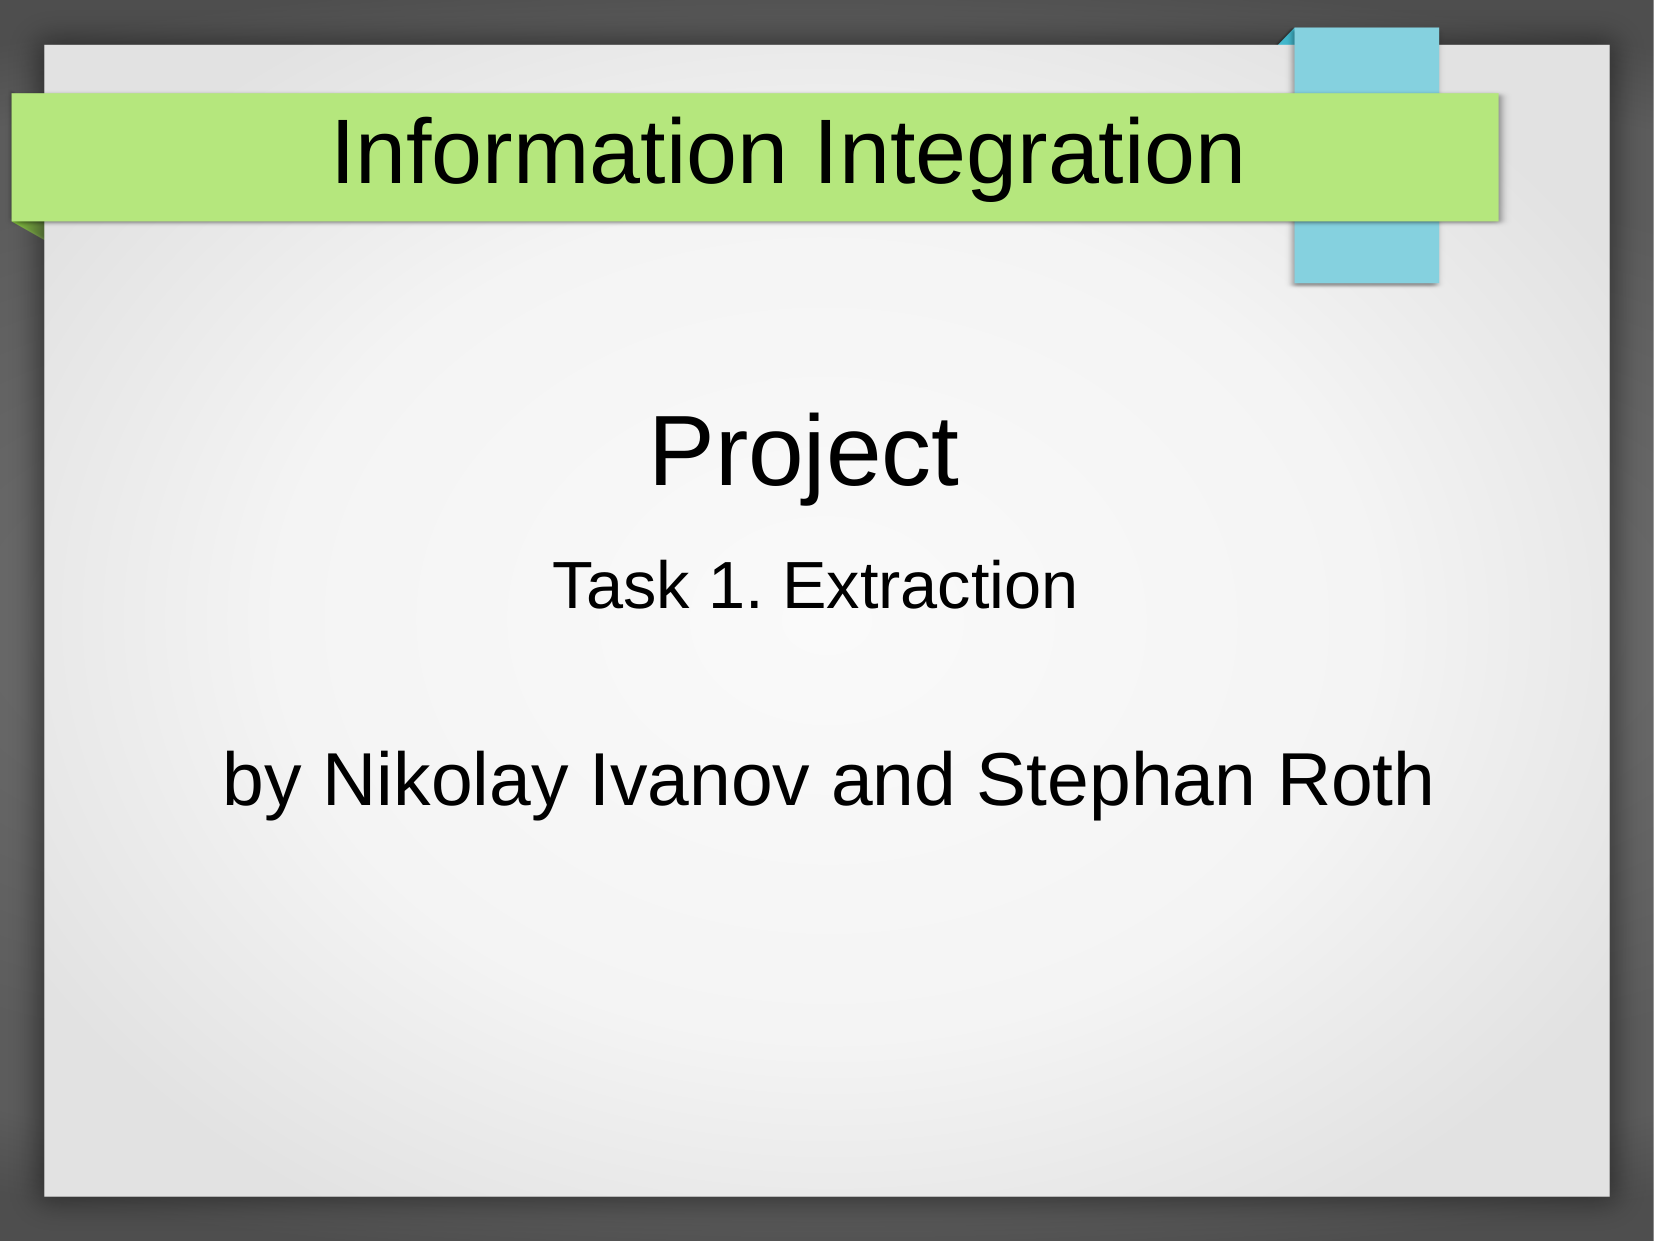

# Information Integration
Task 1. Extraction
Project
 by Nikolay Ivanov and Stephan Roth